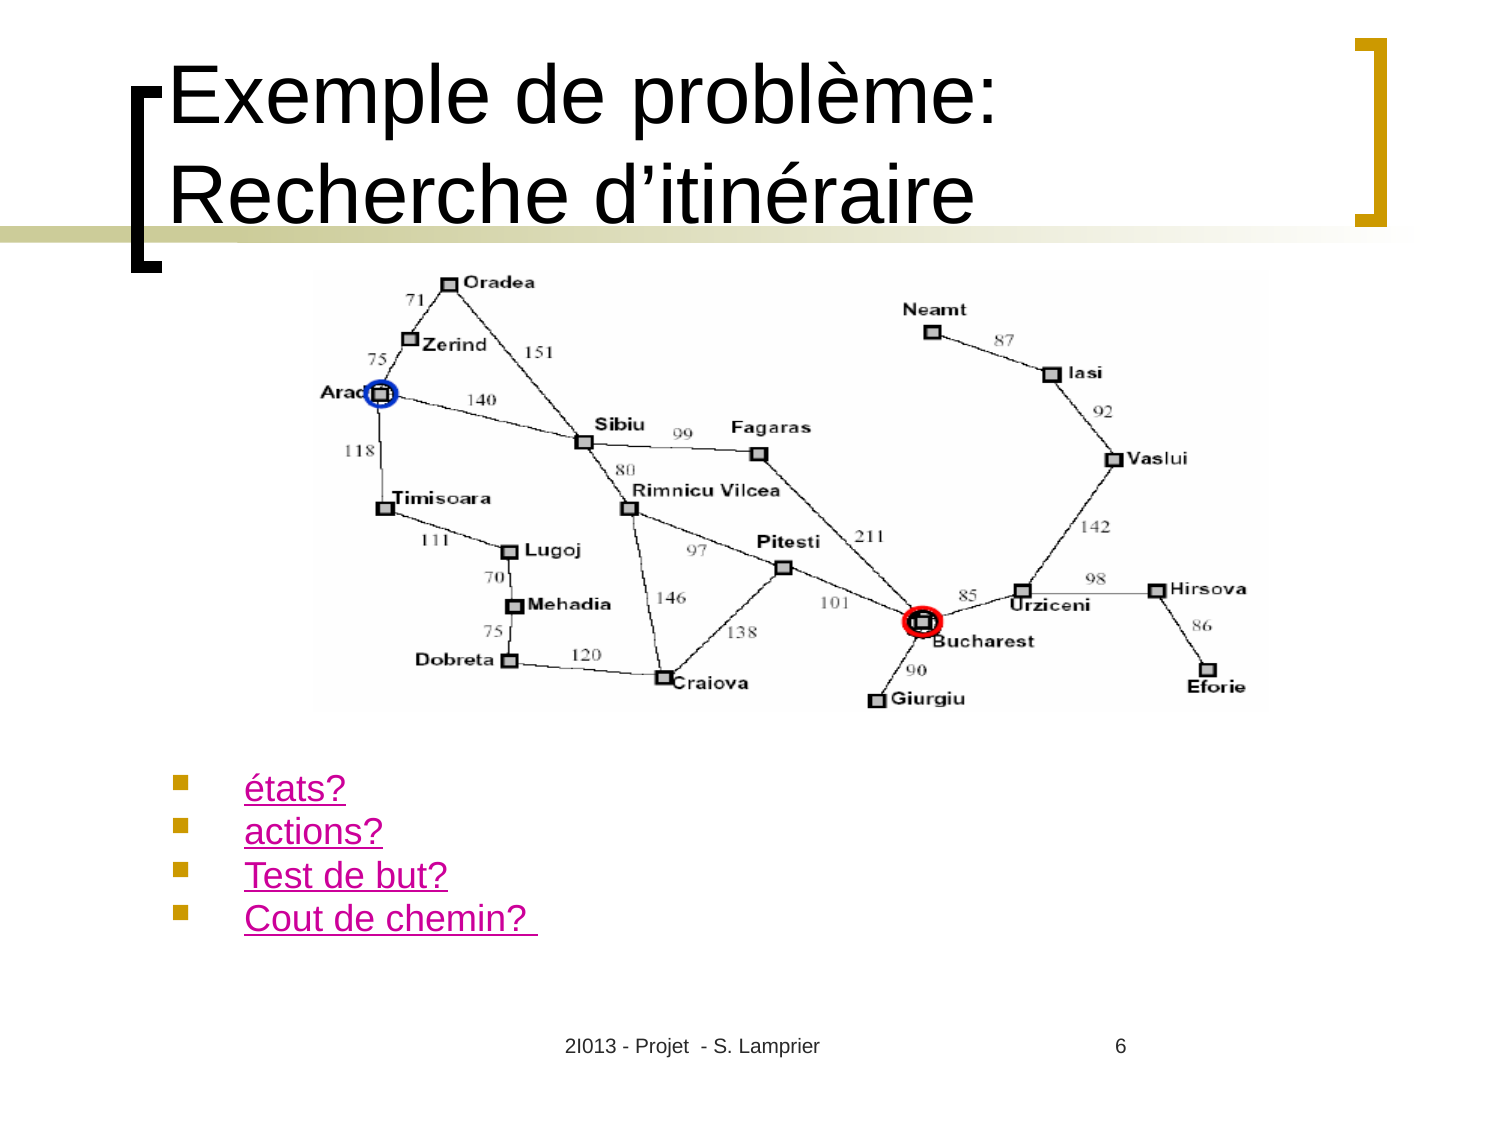

# Exemple de problème: Recherche d’itinéraire
états?
actions?
Test de but?
Cout de chemin?
2I013 - Projet - S. Lamprier